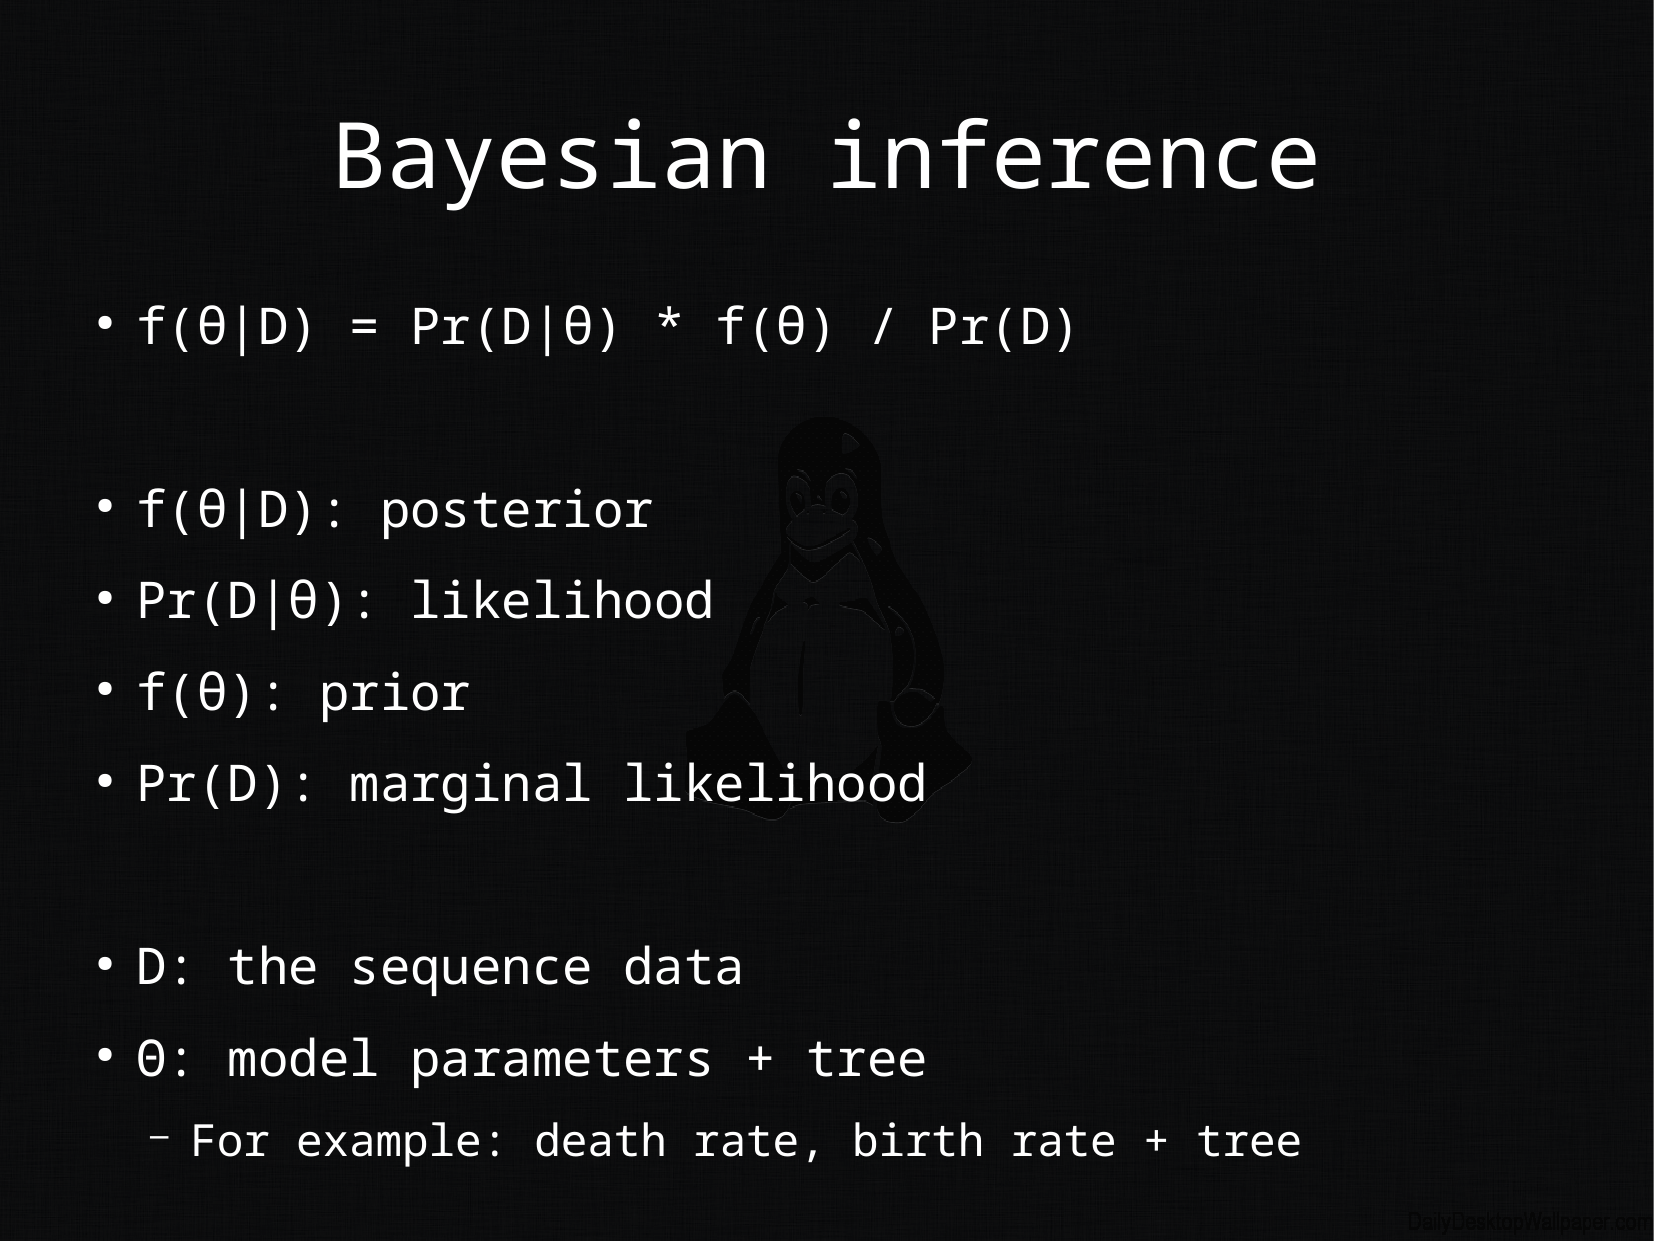

# Bayesian inference
f(θ|D) = Pr(D|θ) * f(θ) / Pr(D)
f(θ|D): posterior
Pr(D|θ): likelihood
f(θ): prior
Pr(D): marginal likelihood
D: the sequence data
Θ: model parameters + tree
For example: death rate, birth rate + tree